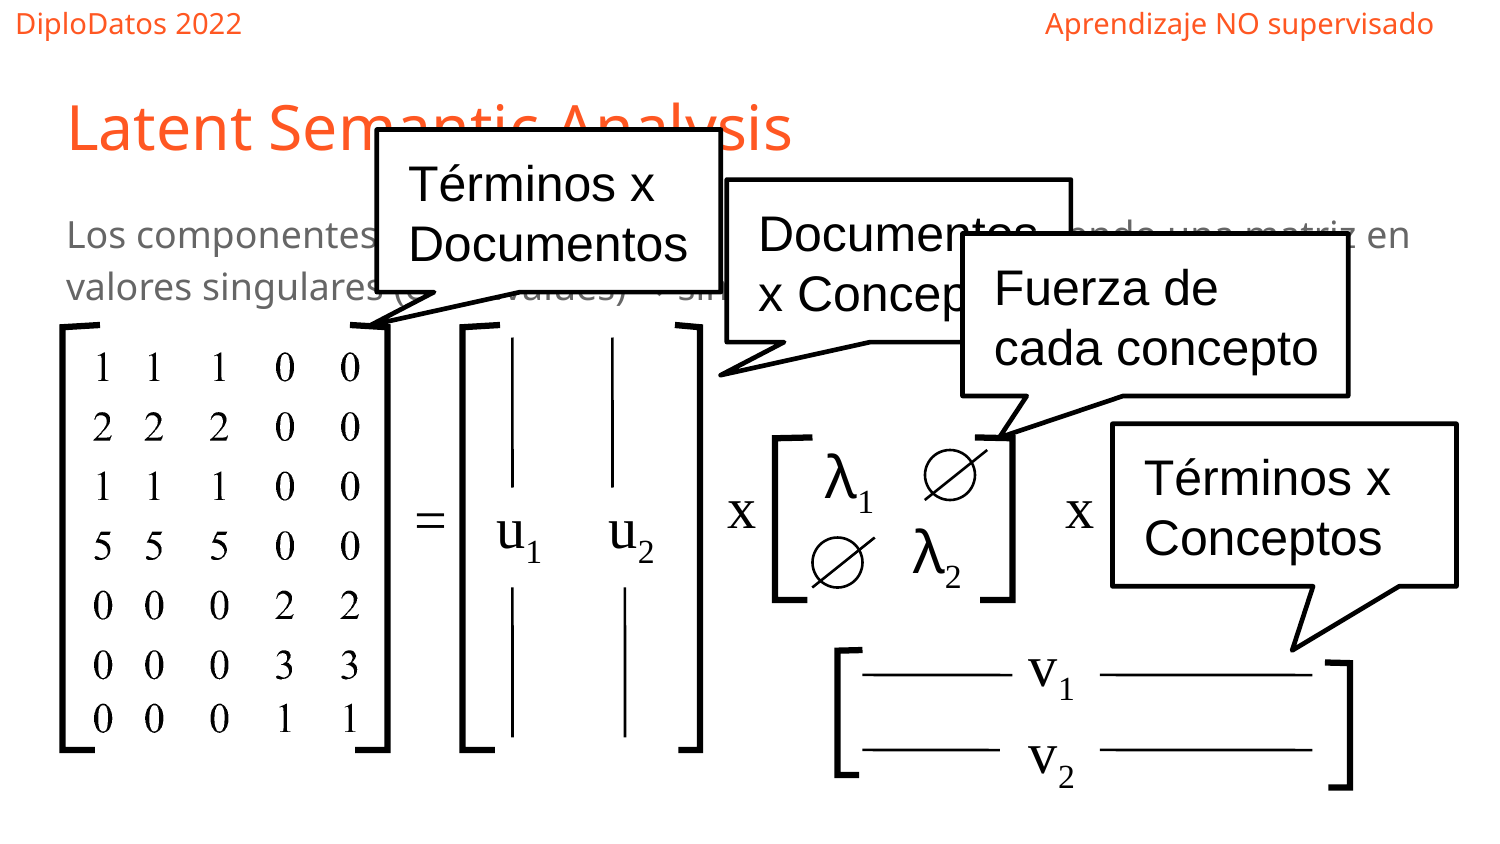

# Latent Semantic Analysis
Términos x Documentos
Documentos x Conceptos
Los componentes principales se encuentran descomponiendo una matriz en valores singulares (eigenvalues) → singular value decomposition (SVD)
Fuerza de cada concepto
Términos x Conceptos
λ1
x
x
=
u1
u2
λ2
v1
v2